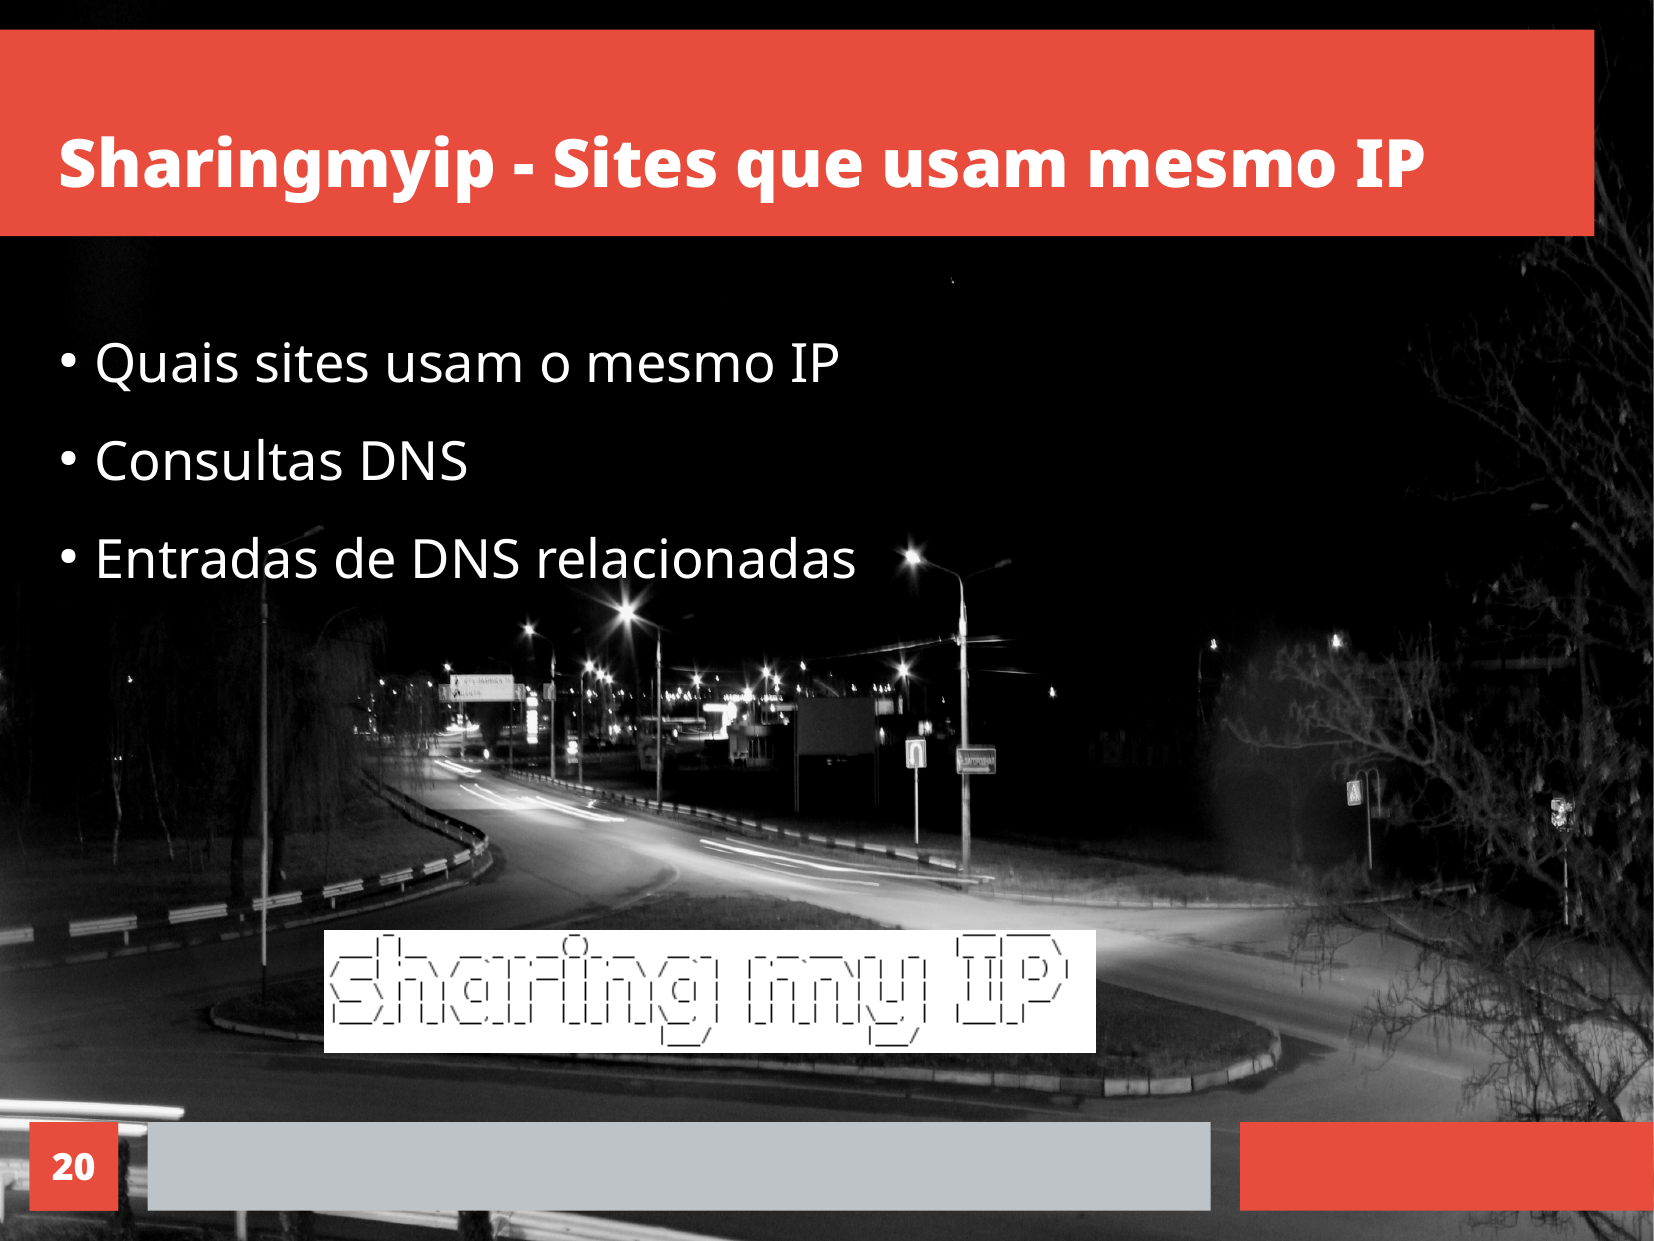

# Sharingmyip - Sites que usam mesmo IP
Quais sites usam o mesmo IP
Consultas DNS
Entradas de DNS relacionadas
20